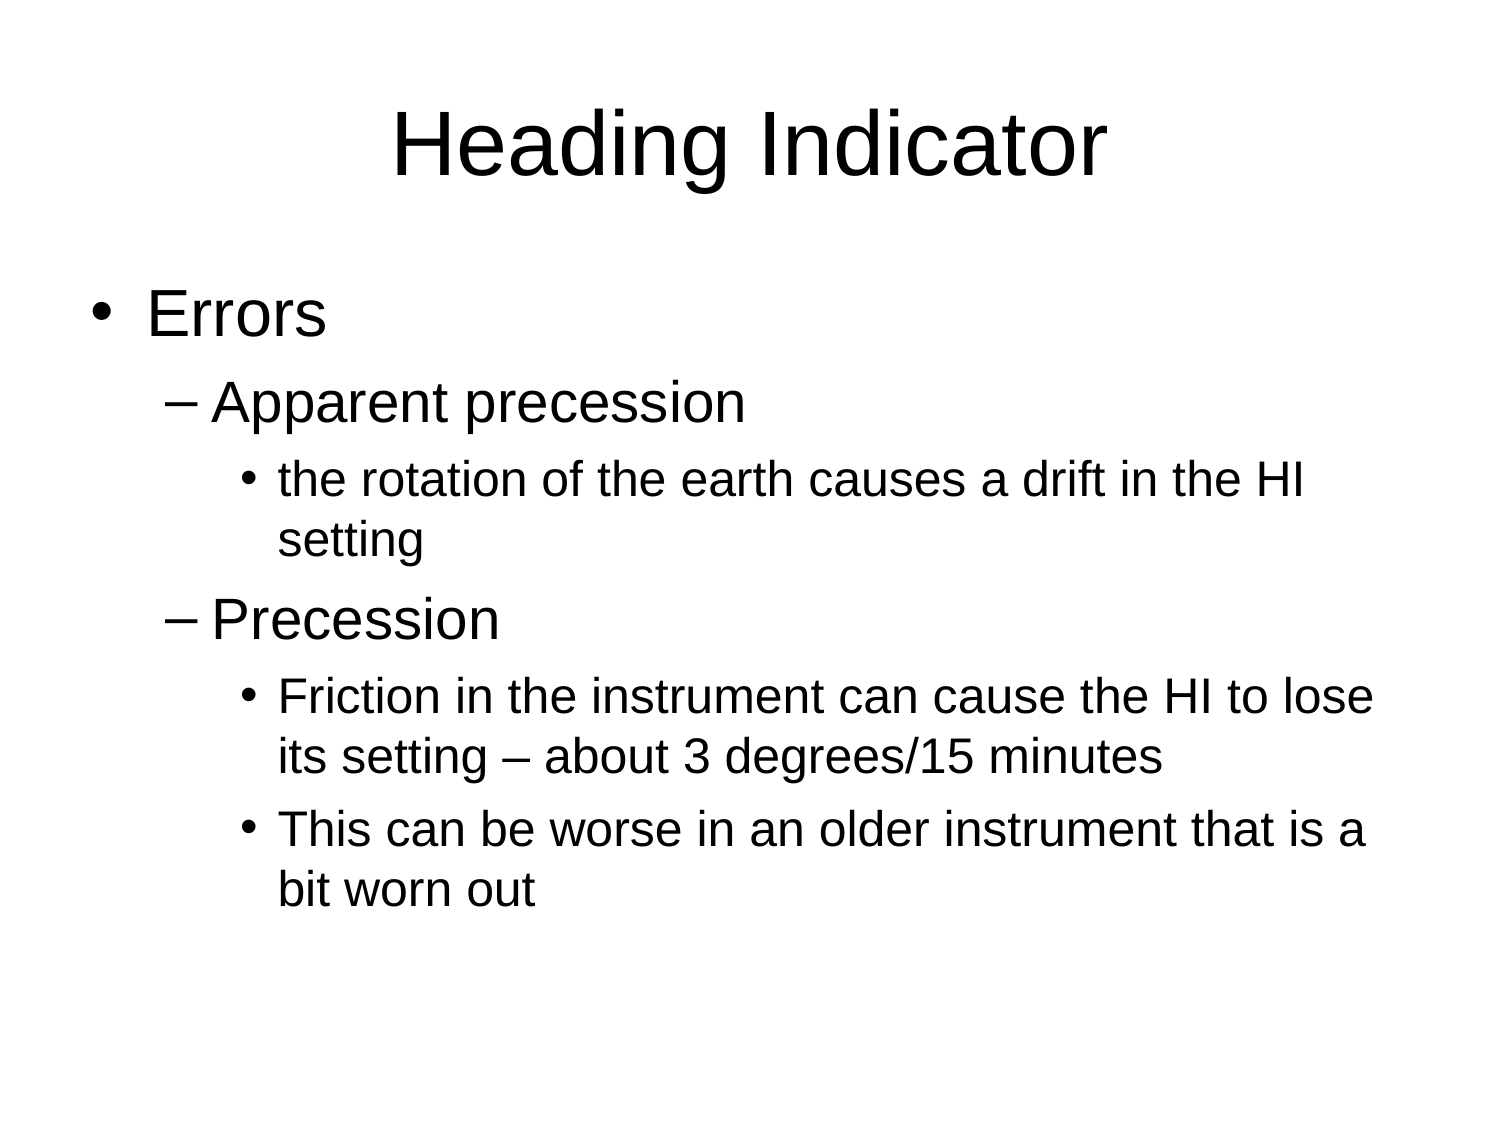

# Heading Indicator
Errors
Apparent precession
the rotation of the earth causes a drift in the HI setting
Precession
Friction in the instrument can cause the HI to lose its setting – about 3 degrees/15 minutes
This can be worse in an older instrument that is a bit worn out